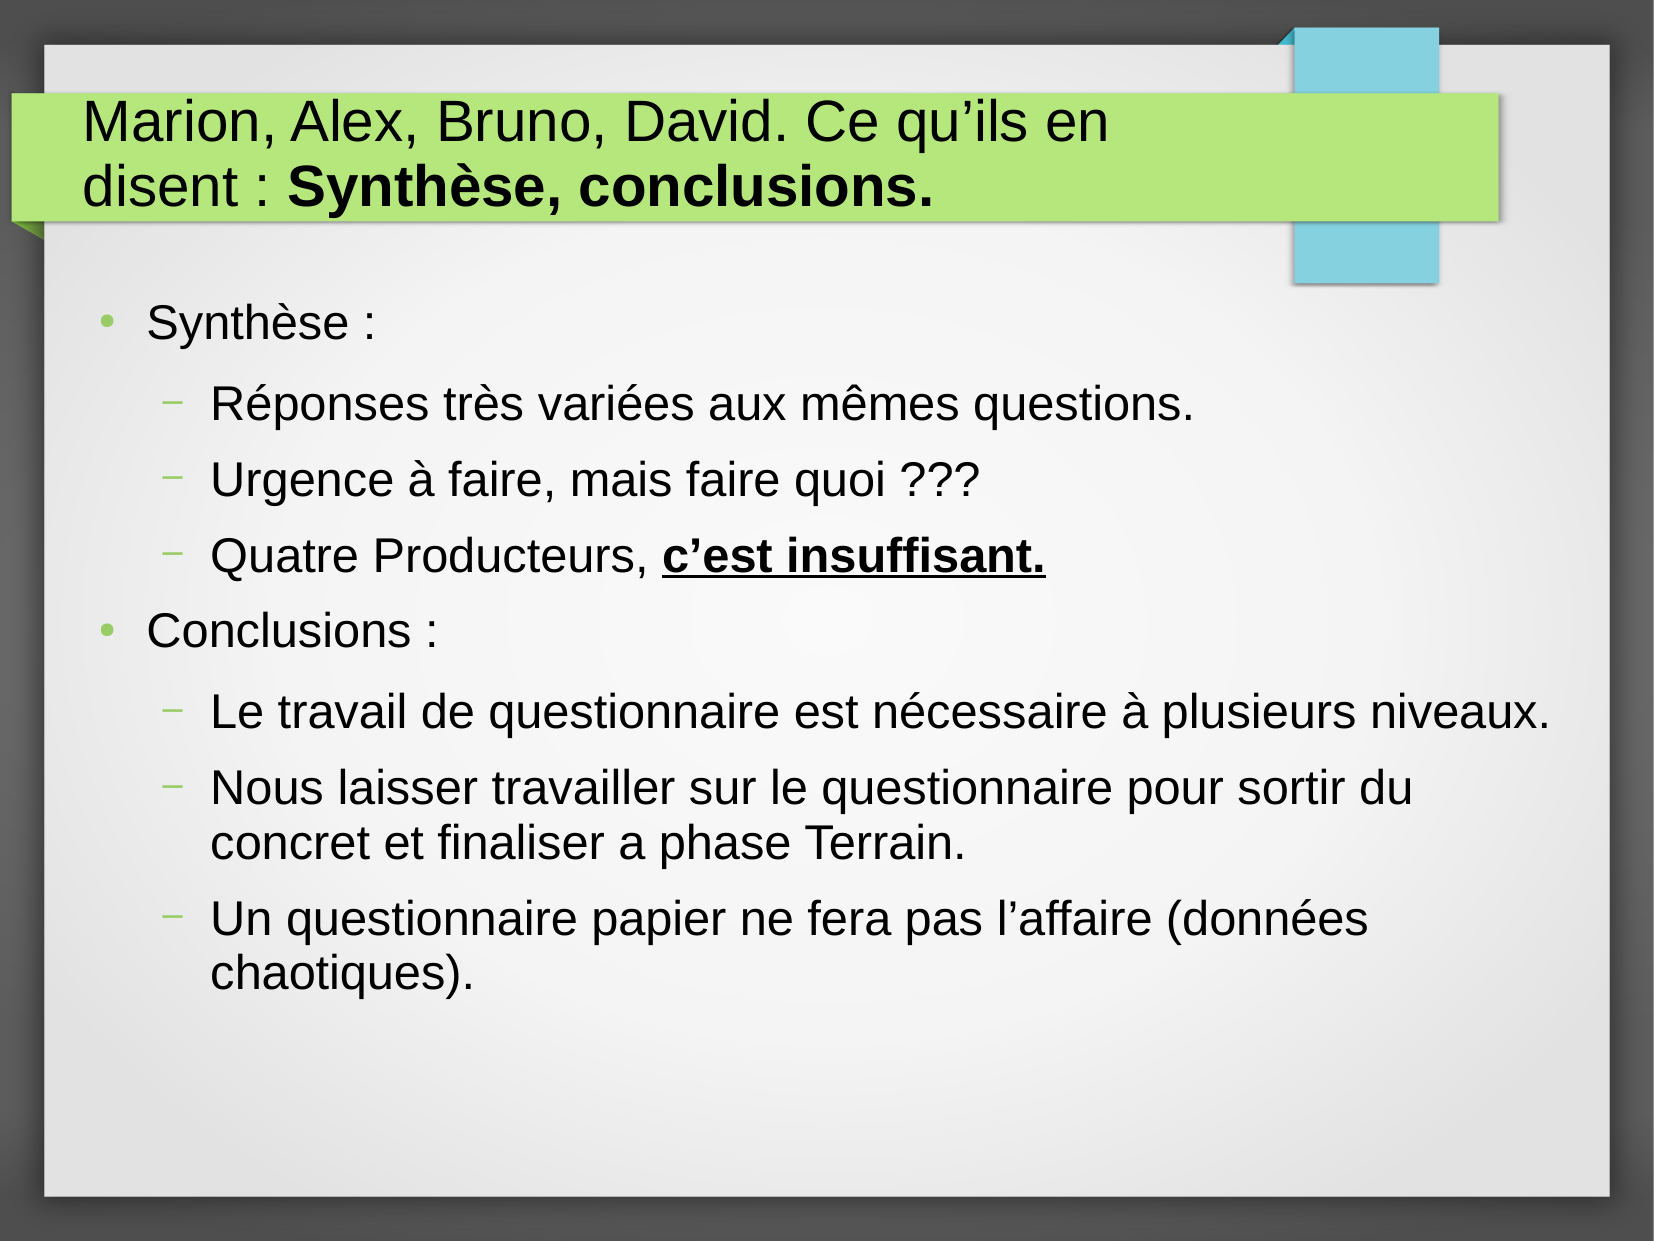

# Marion, Alex, Bruno, David. Ce qu’ils en disent : Synthèse, conclusions.
Synthèse :
Réponses très variées aux mêmes questions.
Urgence à faire, mais faire quoi ???
Quatre Producteurs, c’est insuffisant.
Conclusions :
Le travail de questionnaire est nécessaire à plusieurs niveaux.
Nous laisser travailler sur le questionnaire pour sortir du concret et finaliser a phase Terrain.
Un questionnaire papier ne fera pas l’affaire (données chaotiques).